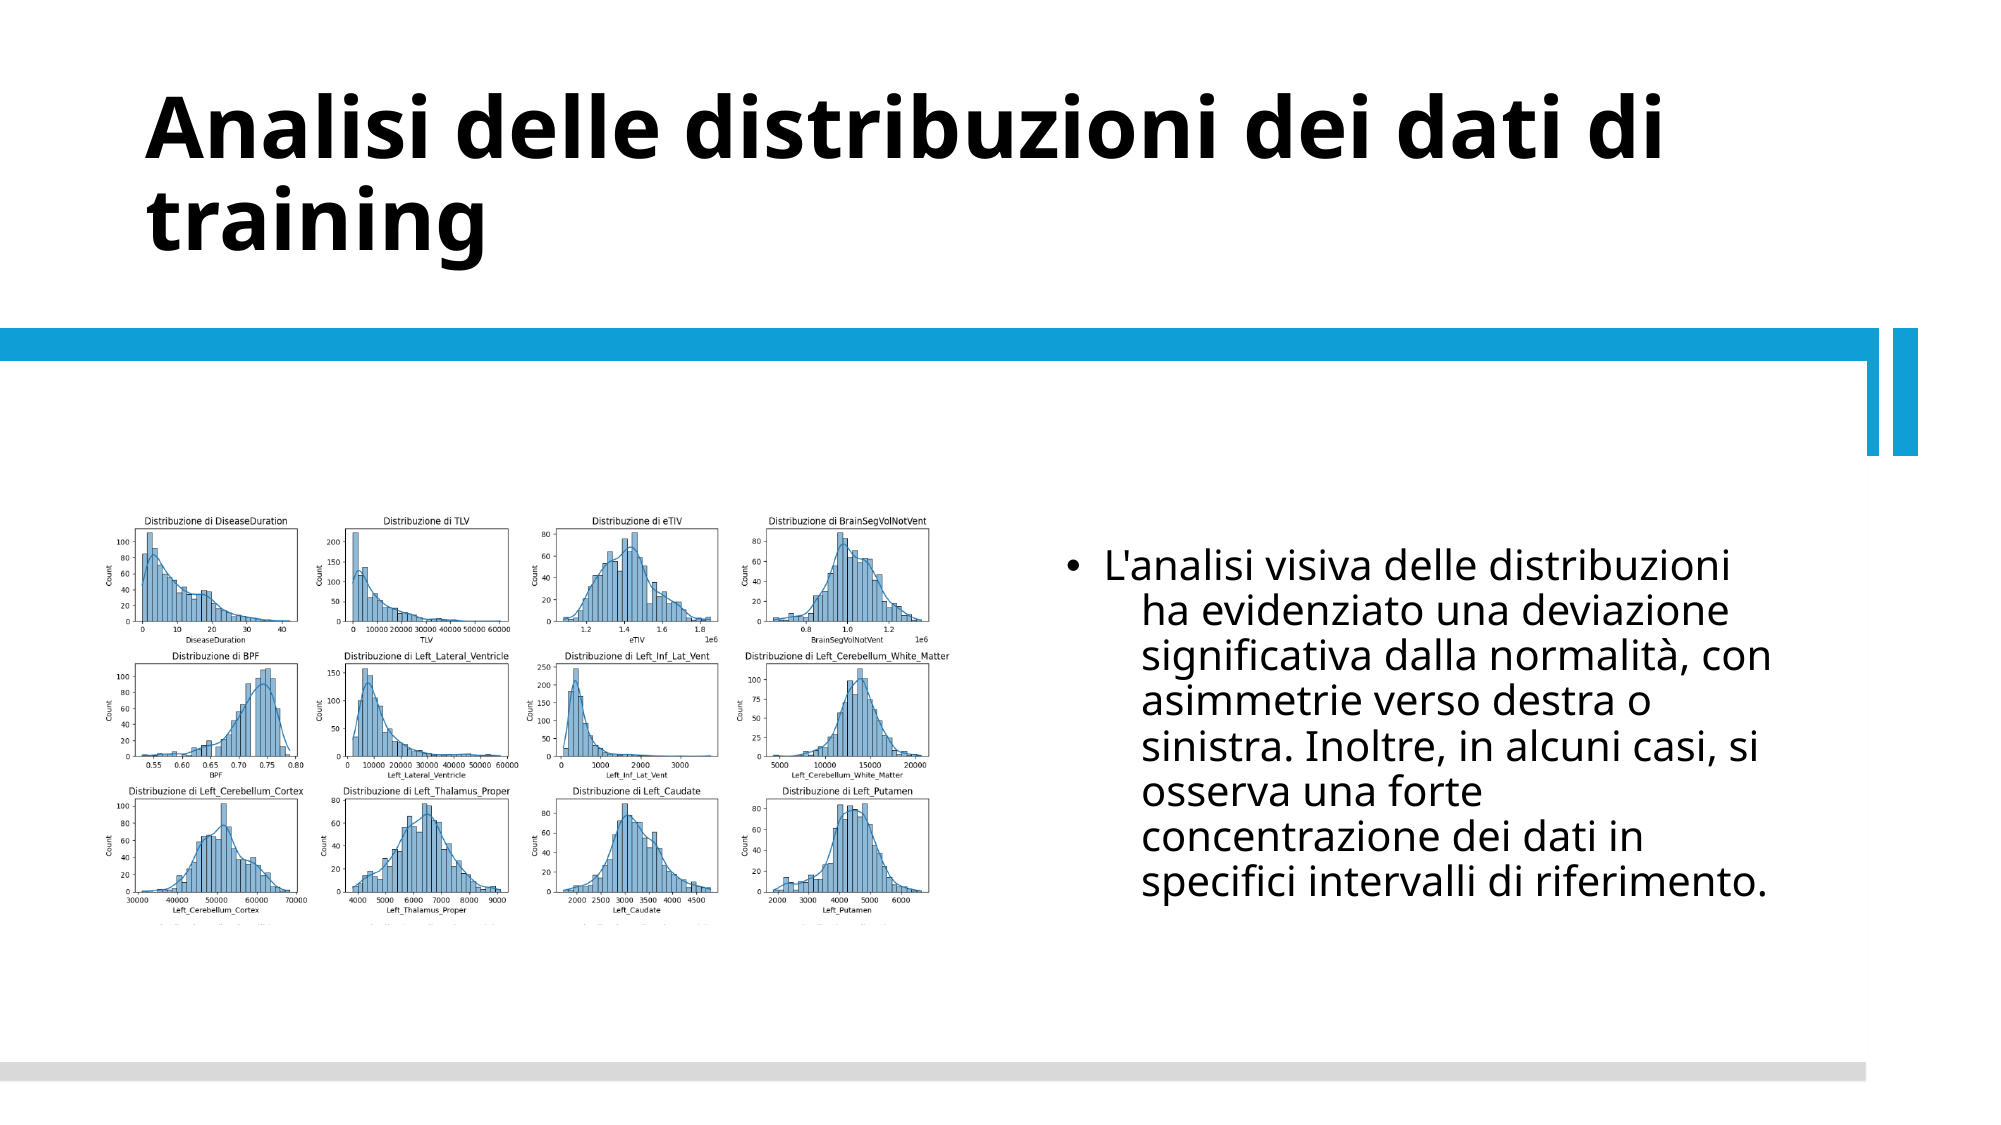

# Analisi delle distribuzioni dei dati di training
L'analisi visiva delle distribuzioni ha evidenziato una deviazione significativa dalla normalità, con asimmetrie verso destra o sinistra. Inoltre, in alcuni casi, si osserva una forte concentrazione dei dati in specifici intervalli di riferimento.